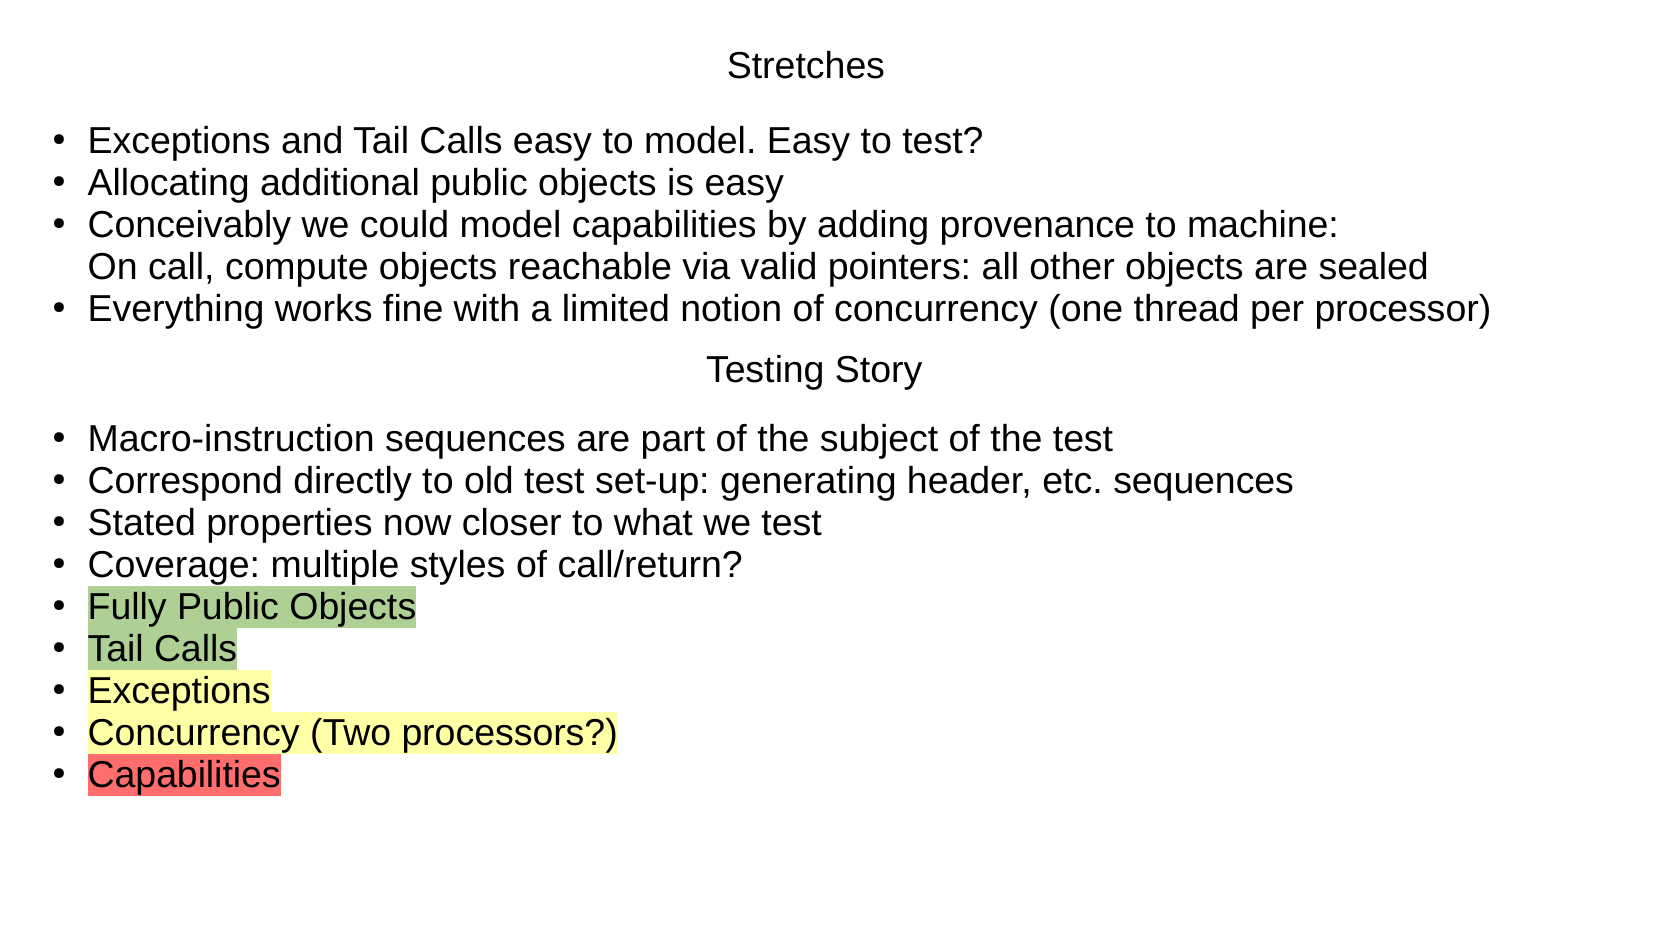

Stretches
Exceptions and Tail Calls easy to model. Easy to test?
Allocating additional public objects is easy
Conceivably we could model capabilities by adding provenance to machine:
On call, compute objects reachable via valid pointers: all other objects are sealed
Everything works fine with a limited notion of concurrency (one thread per processor)
Testing Story
Macro-instruction sequences are part of the subject of the test
Correspond directly to old test set-up: generating header, etc. sequences
Stated properties now closer to what we test
Coverage: multiple styles of call/return?
Fully Public Objects
Tail Calls
Exceptions
Concurrency (Two processors?)
Capabilities